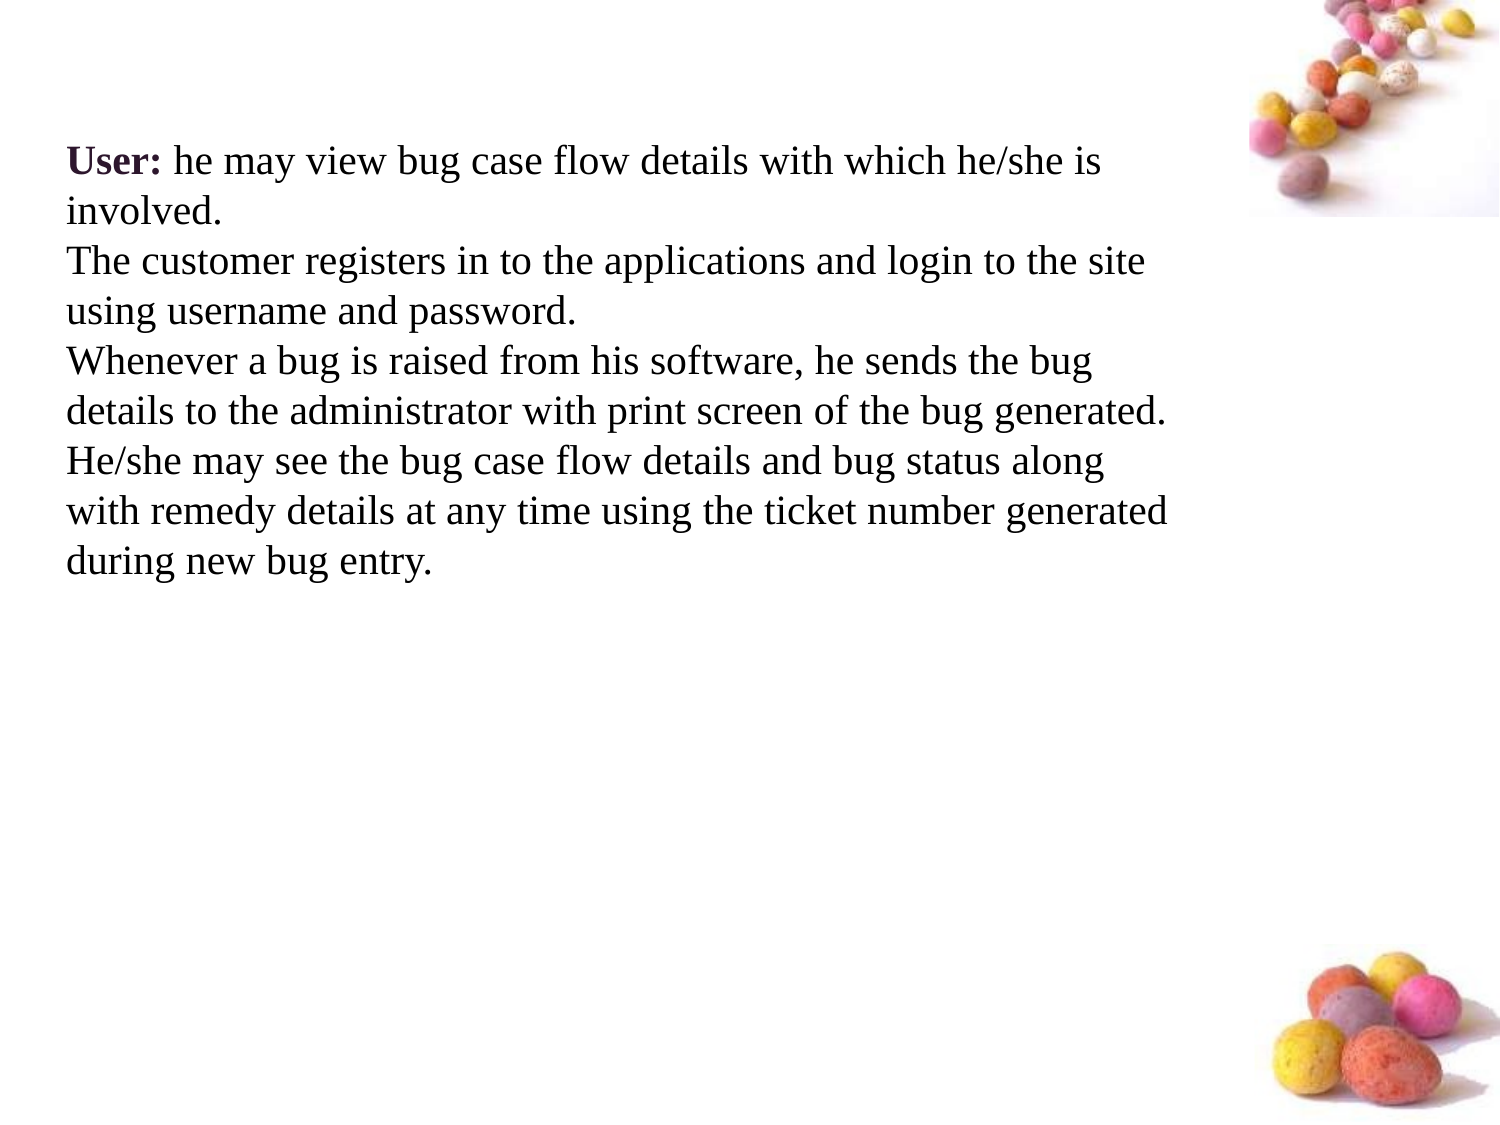

User: he may view bug case flow details with which he/she is involved.
The customer registers in to the applications and login to the site using username and password.
Whenever a bug is raised from his software, he sends the bug details to the administrator with print screen of the bug generated.
He/she may see the bug case flow details and bug status along with remedy details at any time using the ticket number generated during new bug entry.